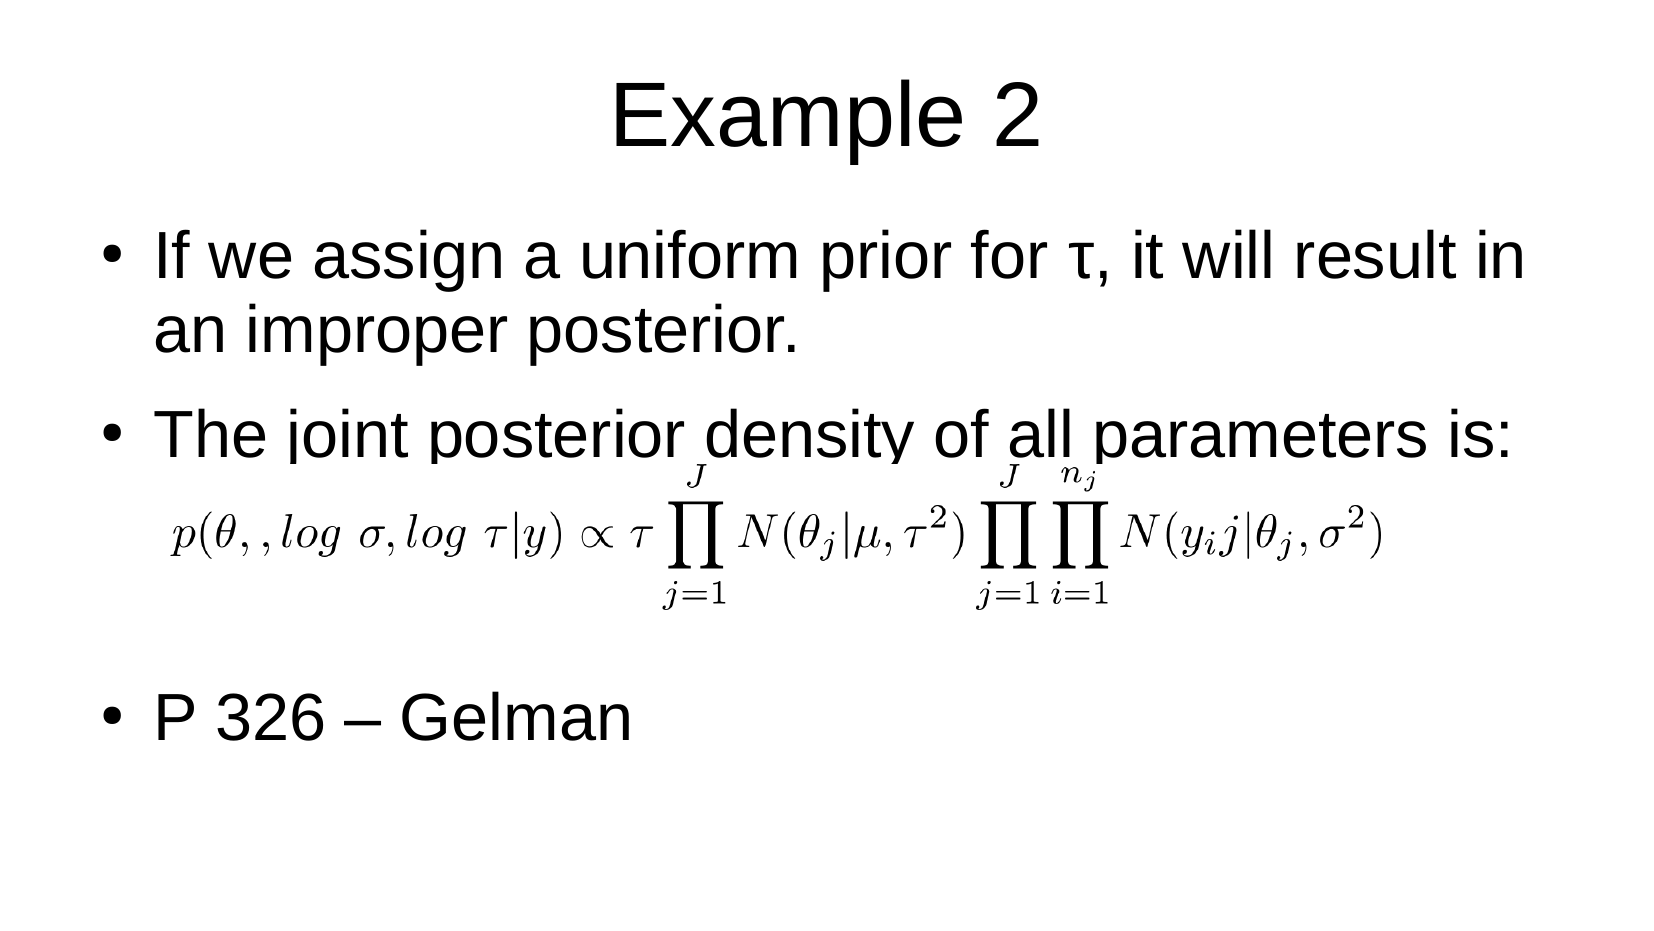

# Example 2
If we assign a uniform prior for τ, it will result in an improper posterior.
The joint posterior density of all parameters is:
P 326 – Gelman